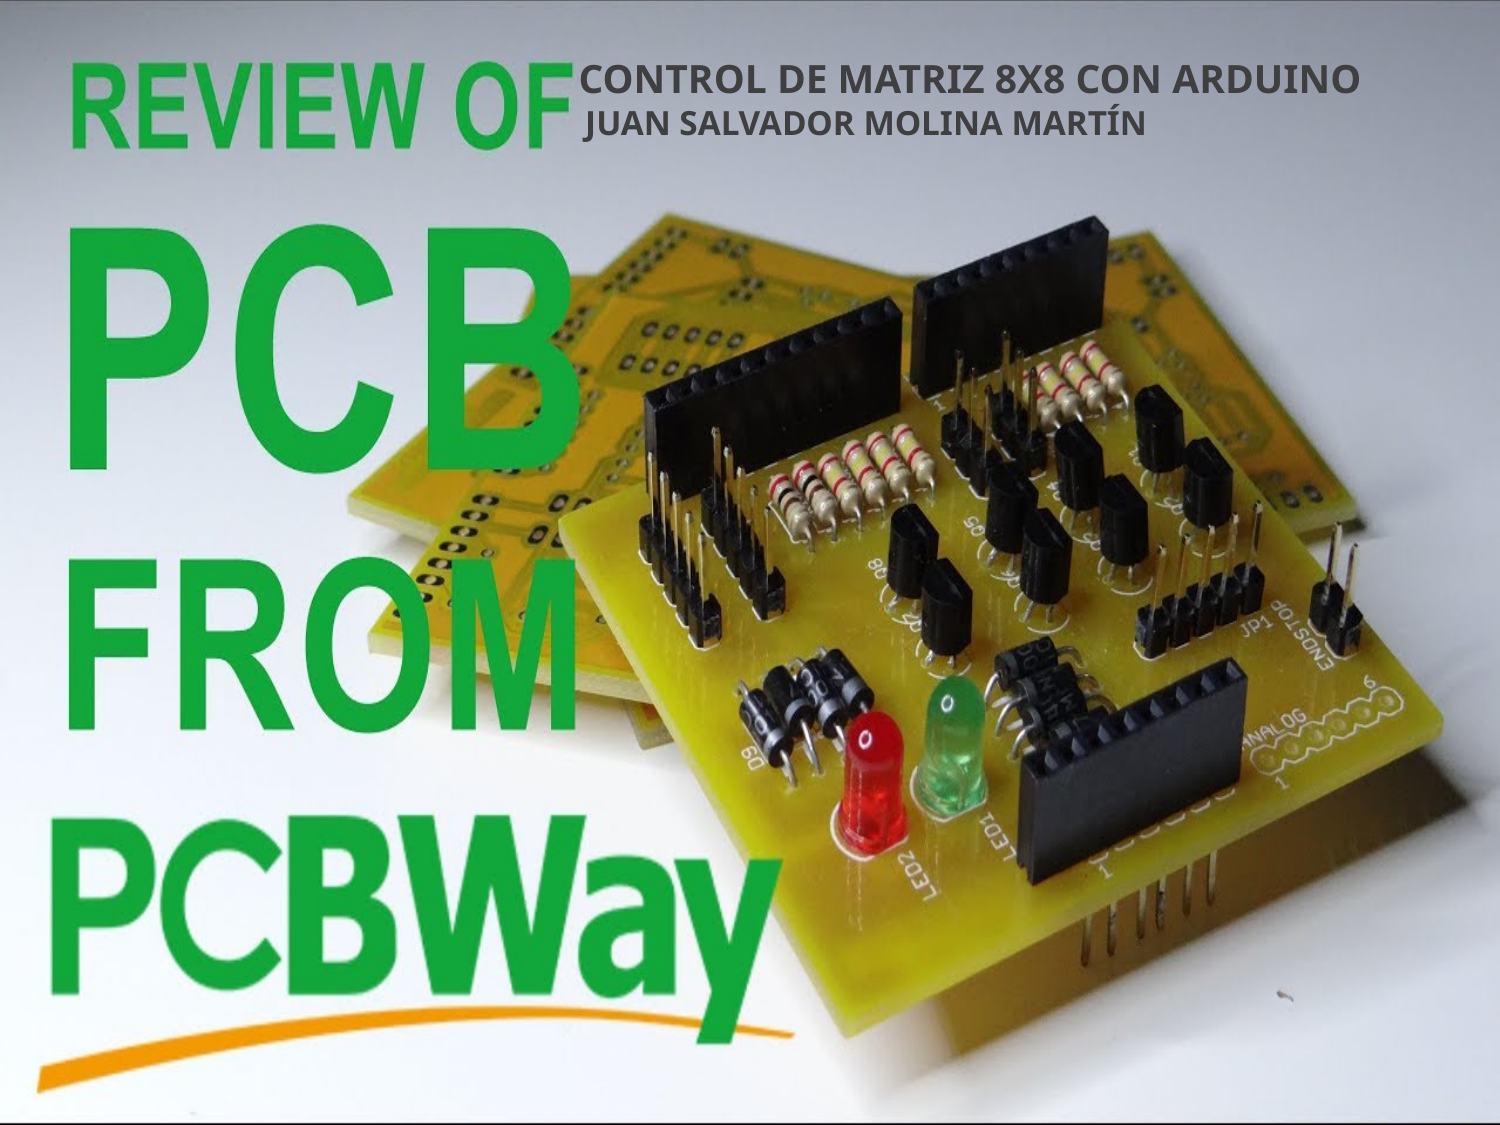

# CONTROL DE MATRIZ 8x8 CON ARDUINO
JUAN SALVADOR MOLINA MARTÍN